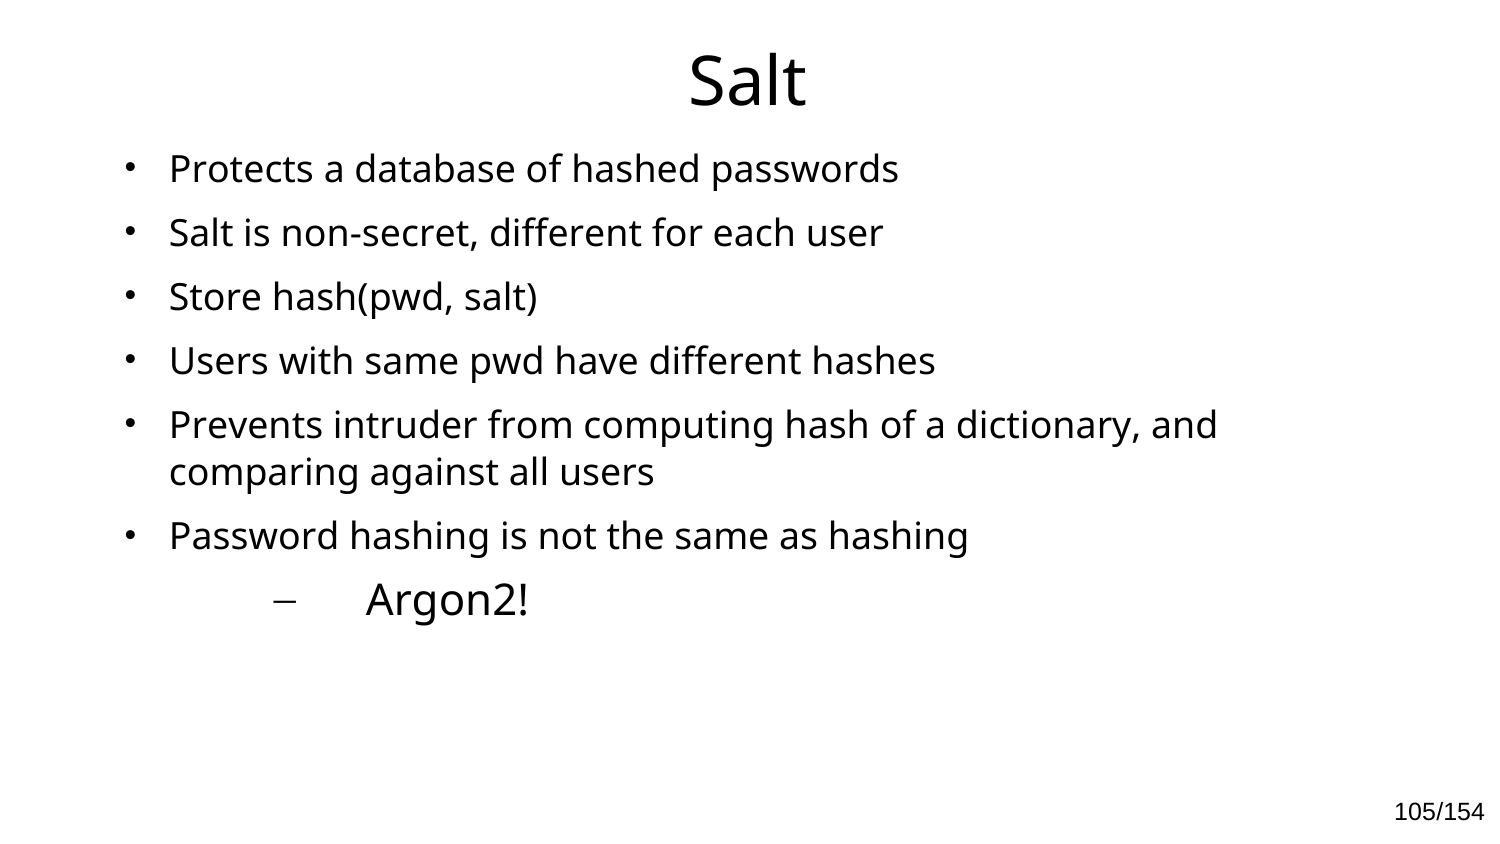

# Salt
Protects a database of hashed passwords
Salt is non-secret, different for each user
Store hash(pwd, salt)
Users with same pwd have different hashes
Prevents intruder from computing hash of a dictionary, and comparing against all users
Password hashing is not the same as hashing
Argon2!